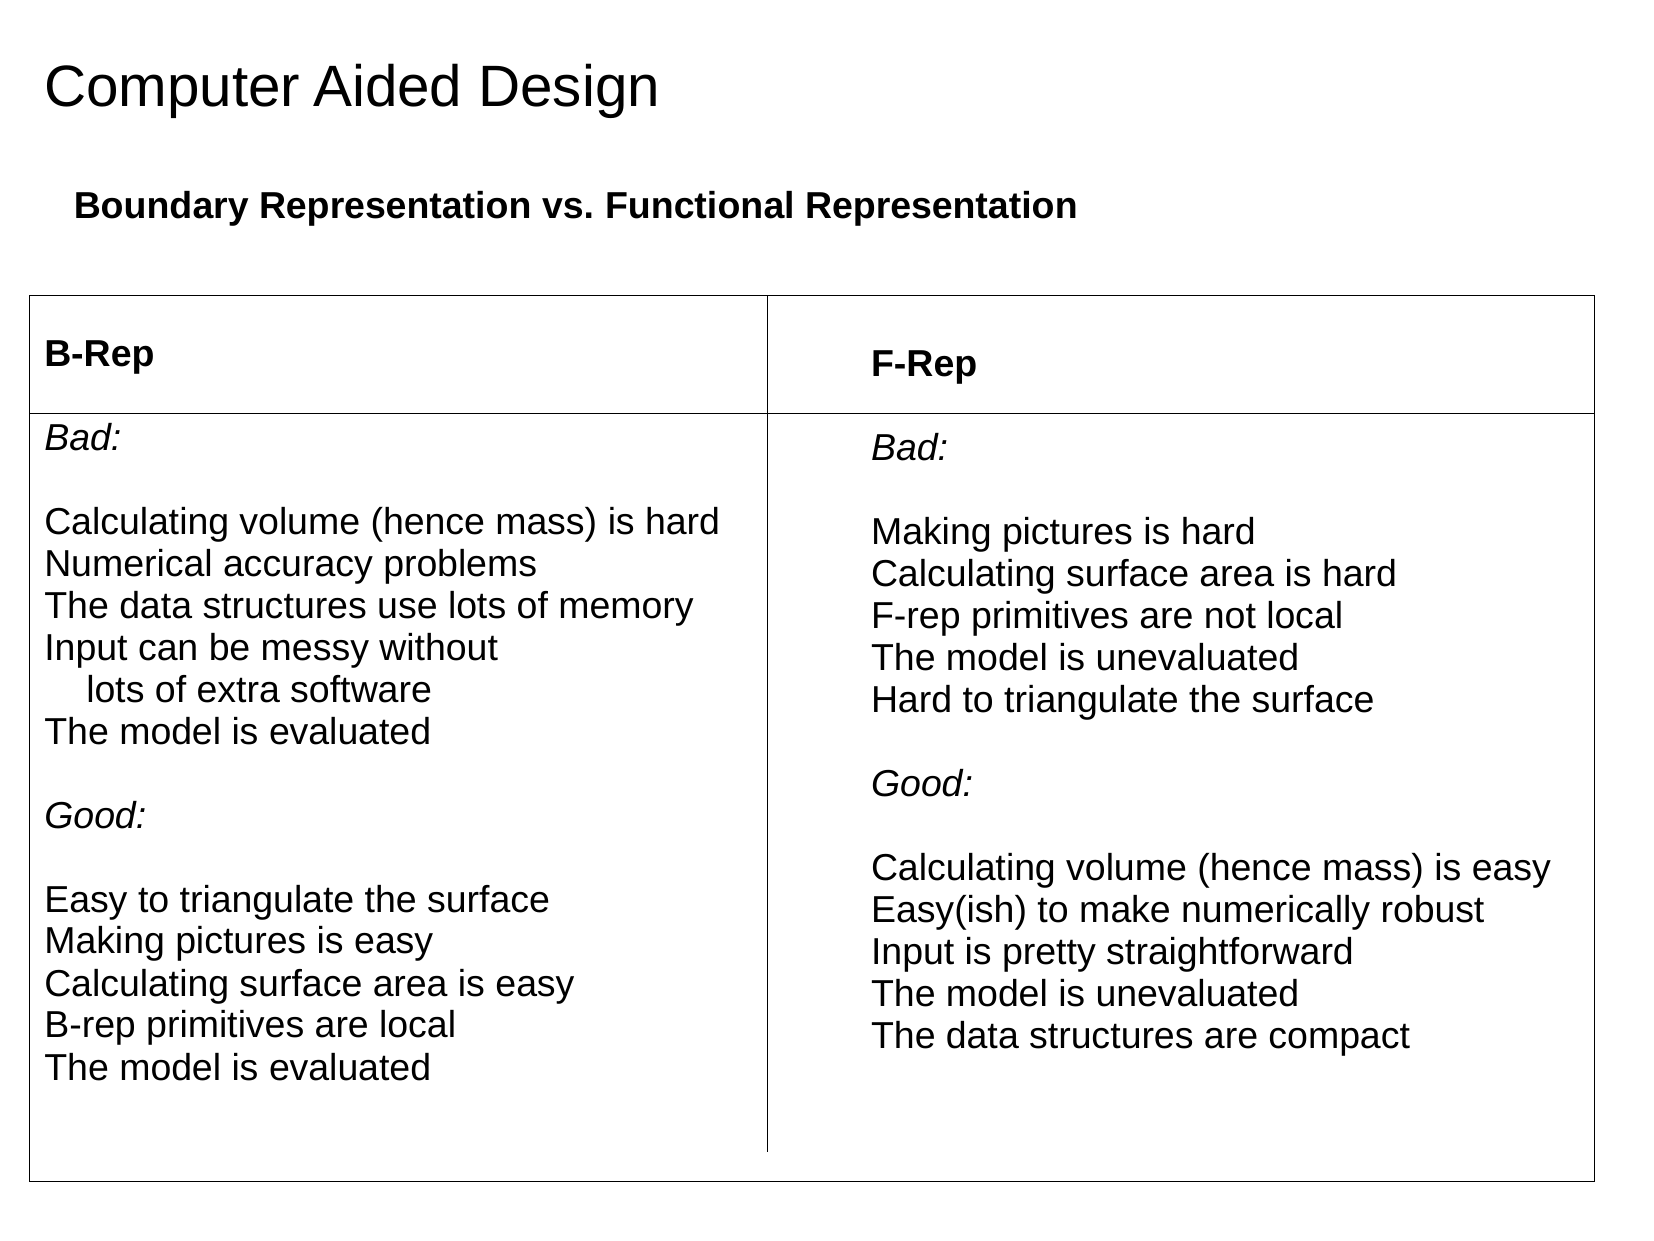

Computer Aided Design
Boundary Representation vs. Functional Representation
B-Rep
Bad:
Calculating volume (hence mass) is hard
Numerical accuracy problems
The data structures use lots of memory
Input can be messy without
 lots of extra software
The model is evaluated
Good:
Easy to triangulate the surface
Making pictures is easy
Calculating surface area is easy
B-rep primitives are local
The model is evaluated
F-Rep
Bad:
Making pictures is hard
Calculating surface area is hard
F-rep primitives are not local
The model is unevaluated
Hard to triangulate the surface
Good:
Calculating volume (hence mass) is easy
Easy(ish) to make numerically robust
Input is pretty straightforward
The model is unevaluated
The data structures are compact